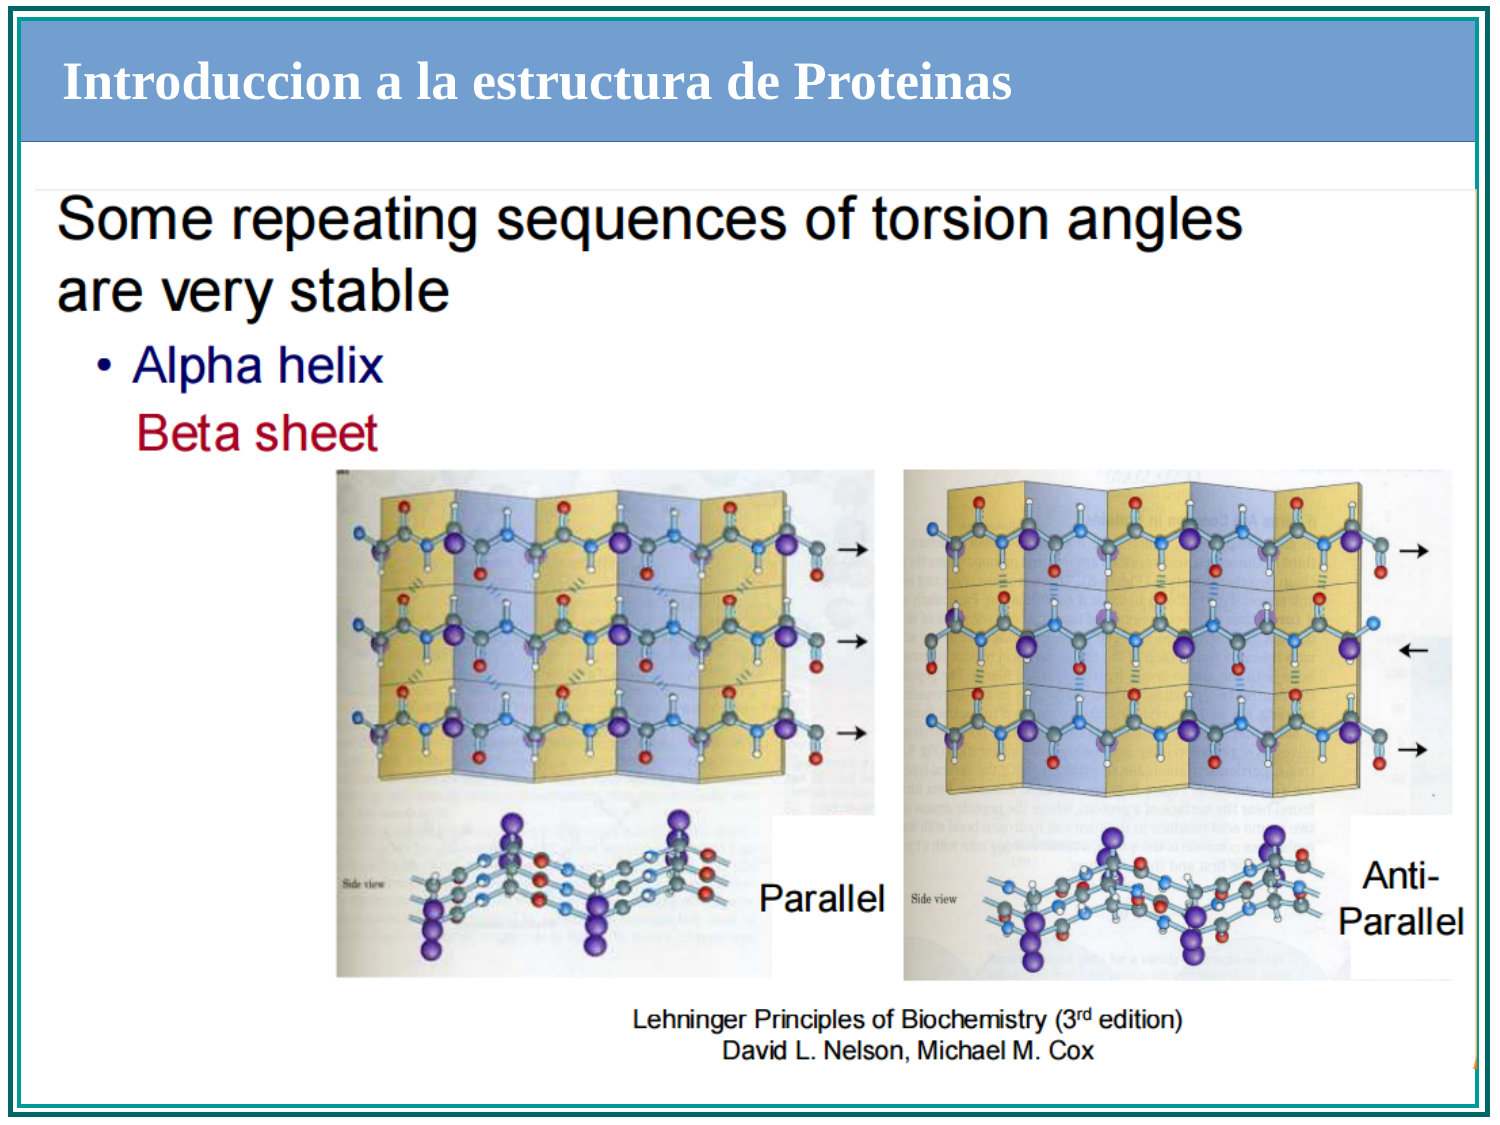

Introduccion a la estructura de Proteinas
1.